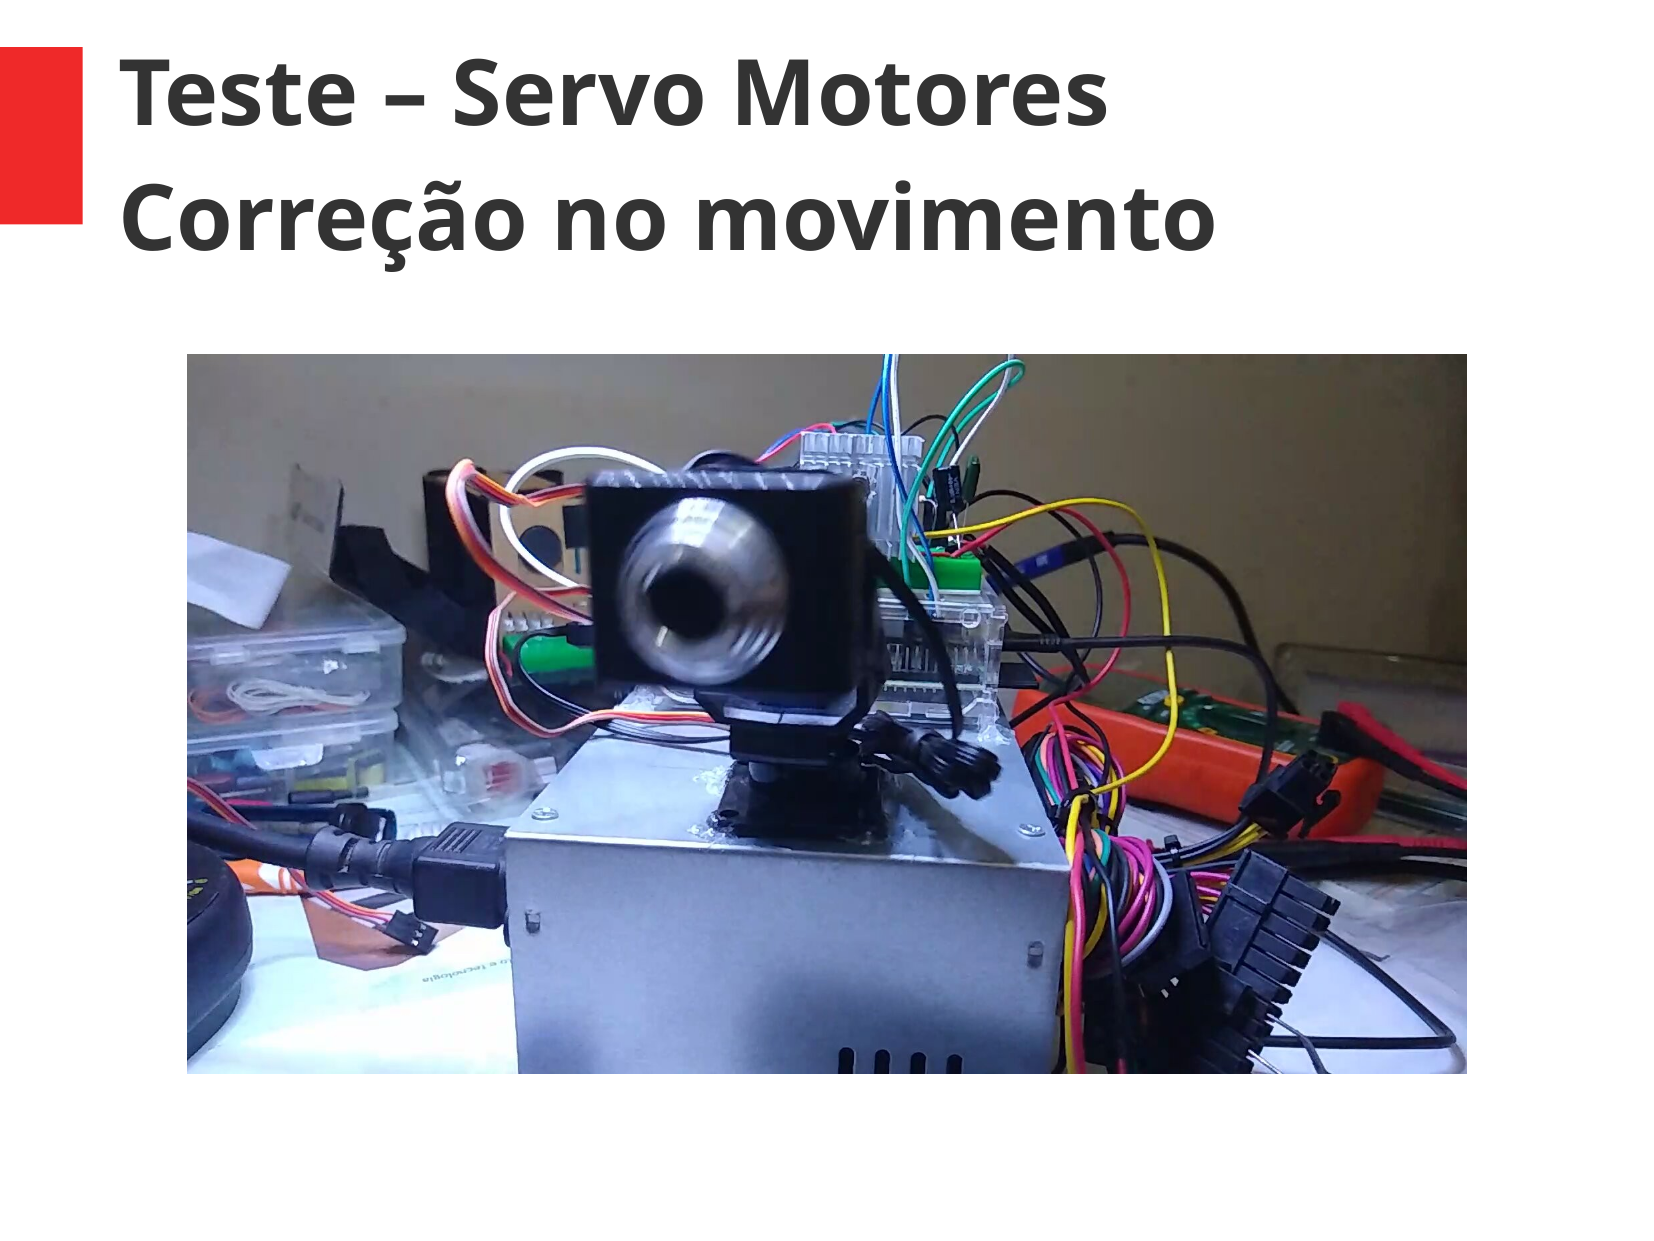

# Teste – Servo Motores Correção no movimento